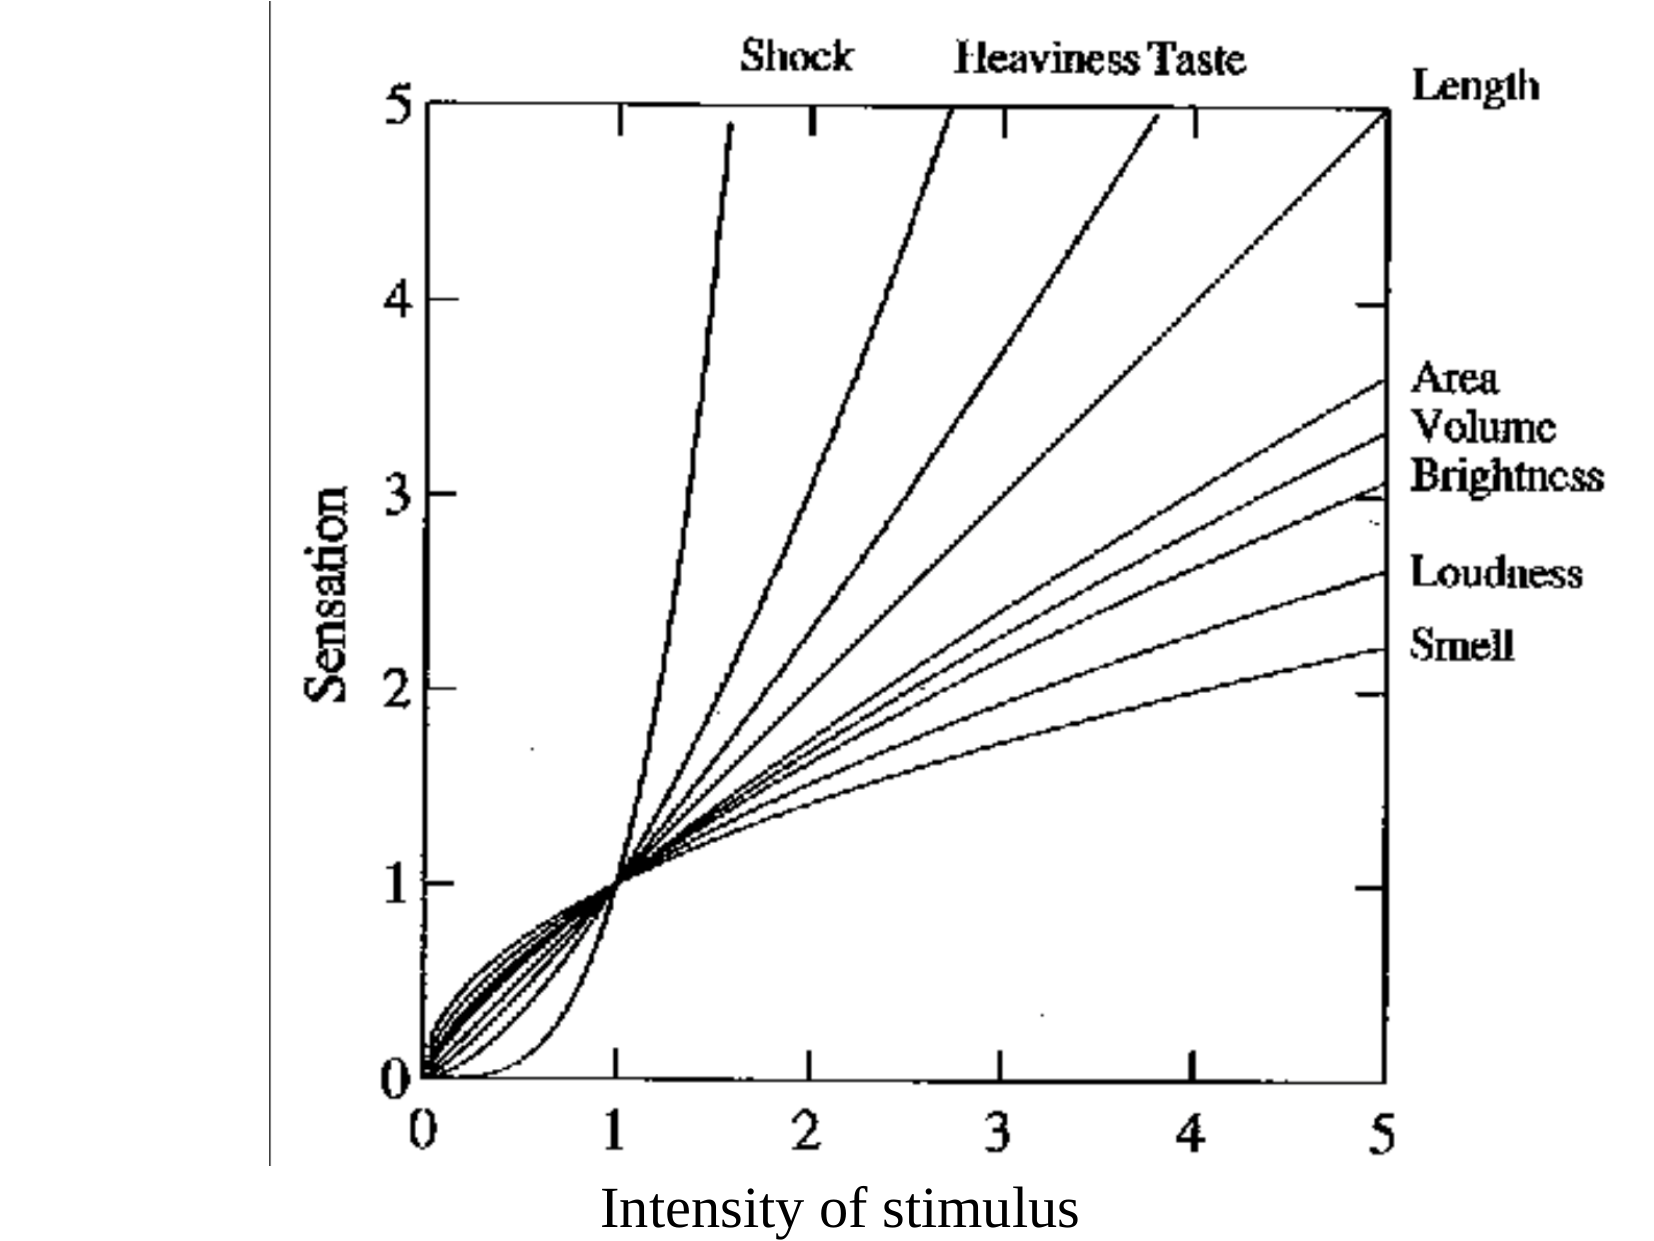

# Stevens' power law
Intensity of stimulus